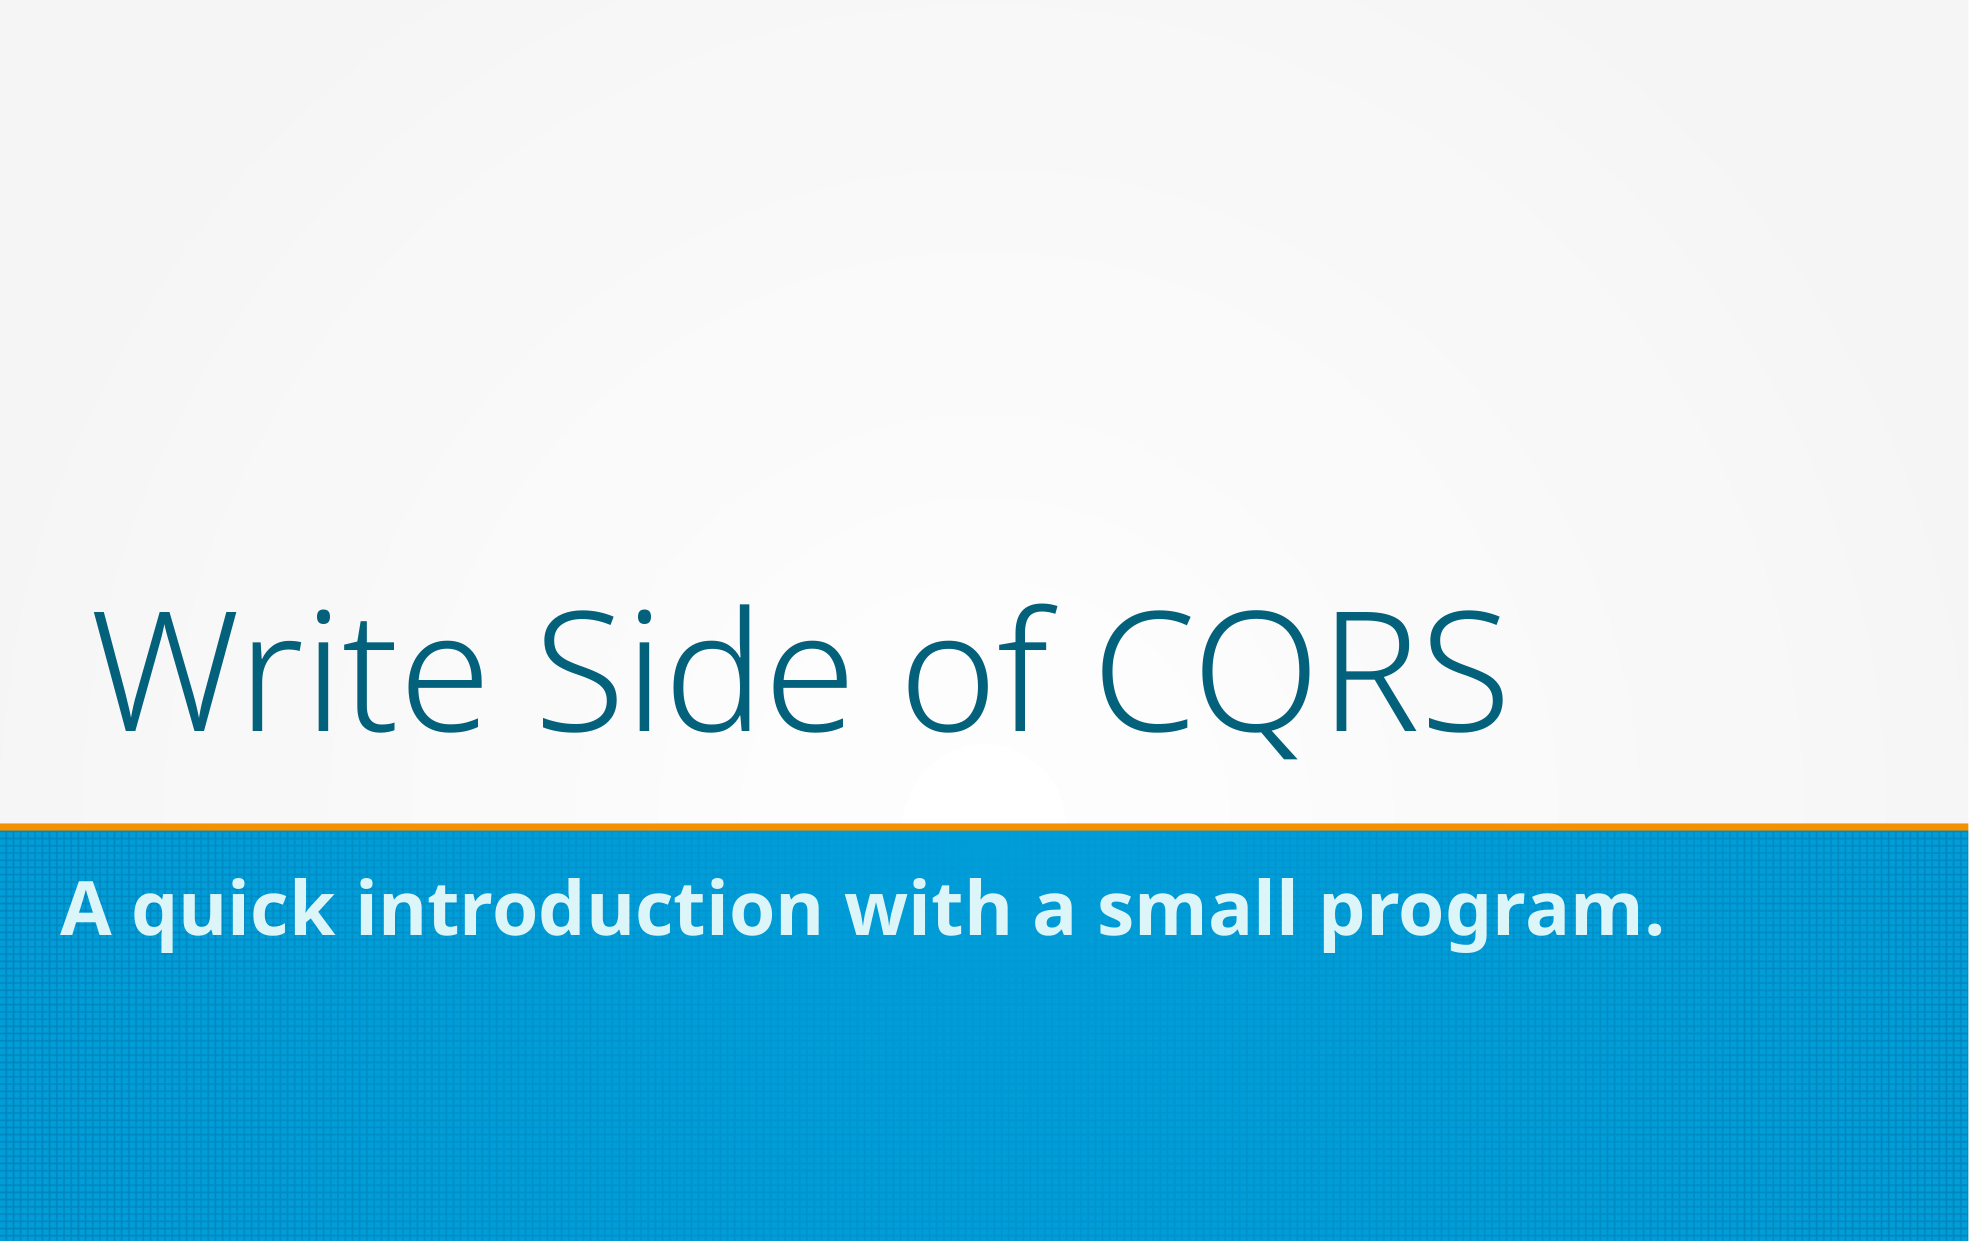

# Write Side of CQRS
A quick introduction with a small program.